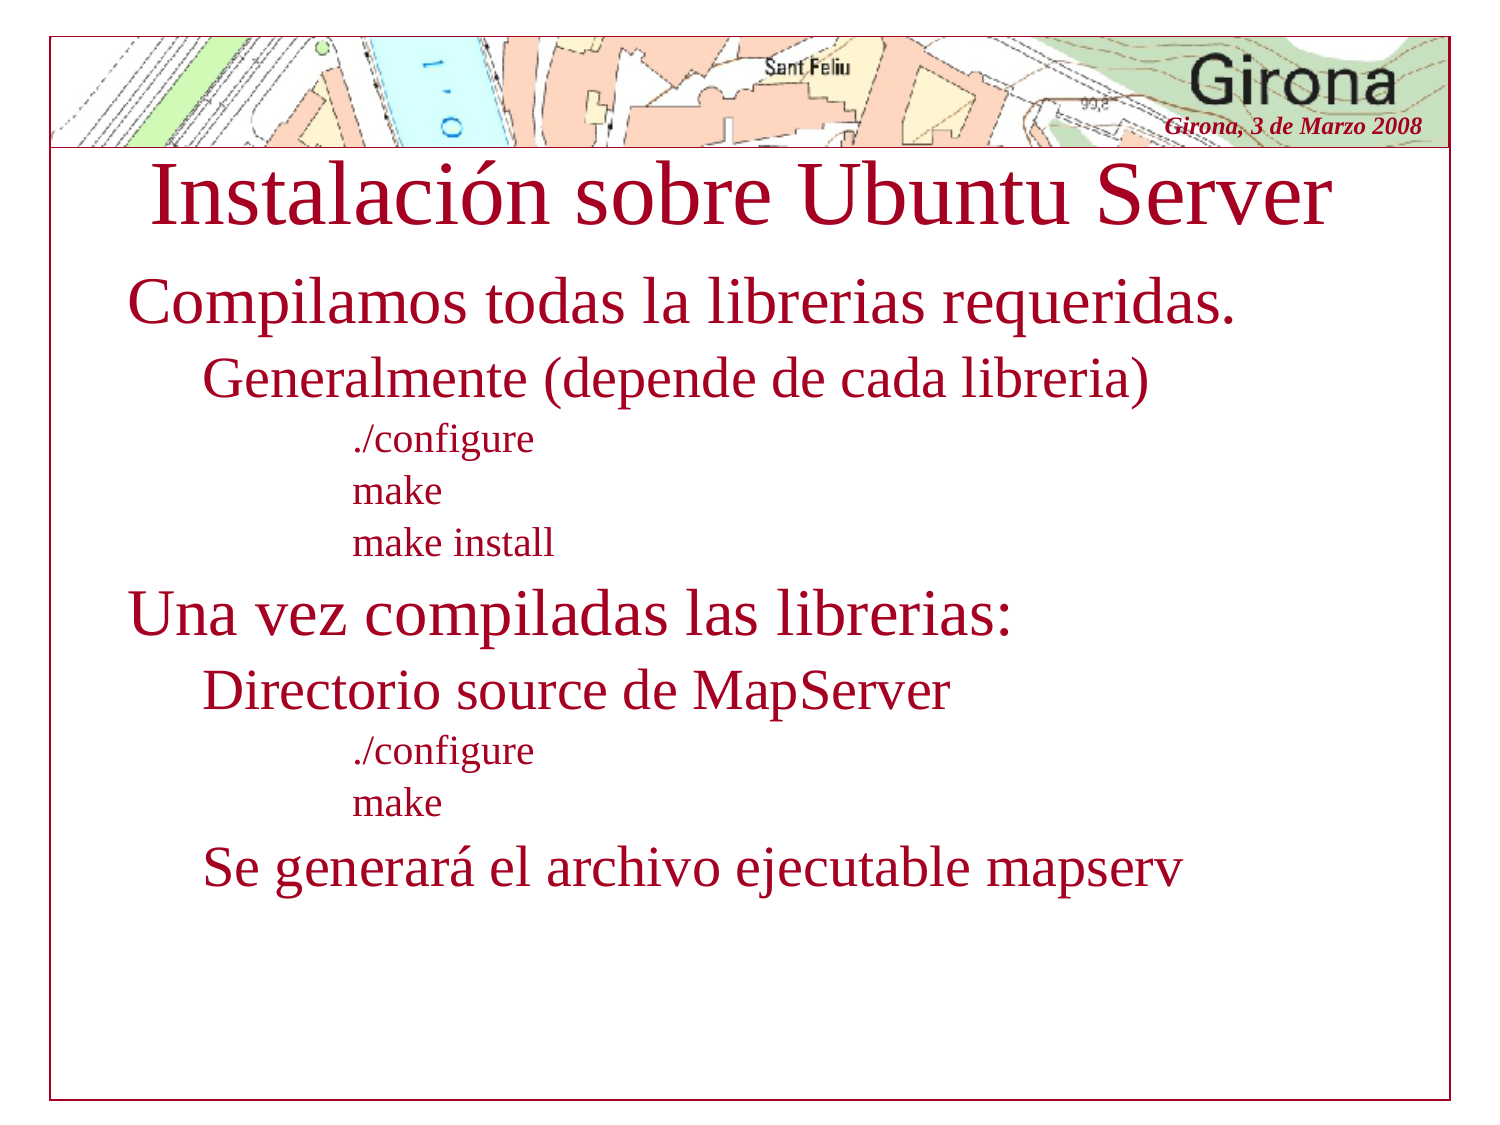

# Instalación sobre Ubuntu Server
Compilamos todas la librerias requeridas.
Generalmente (depende de cada libreria)
./configure
make
make install
Una vez compiladas las librerias:
Directorio source de MapServer
./configure
make
Se generará el archivo ejecutable mapserv